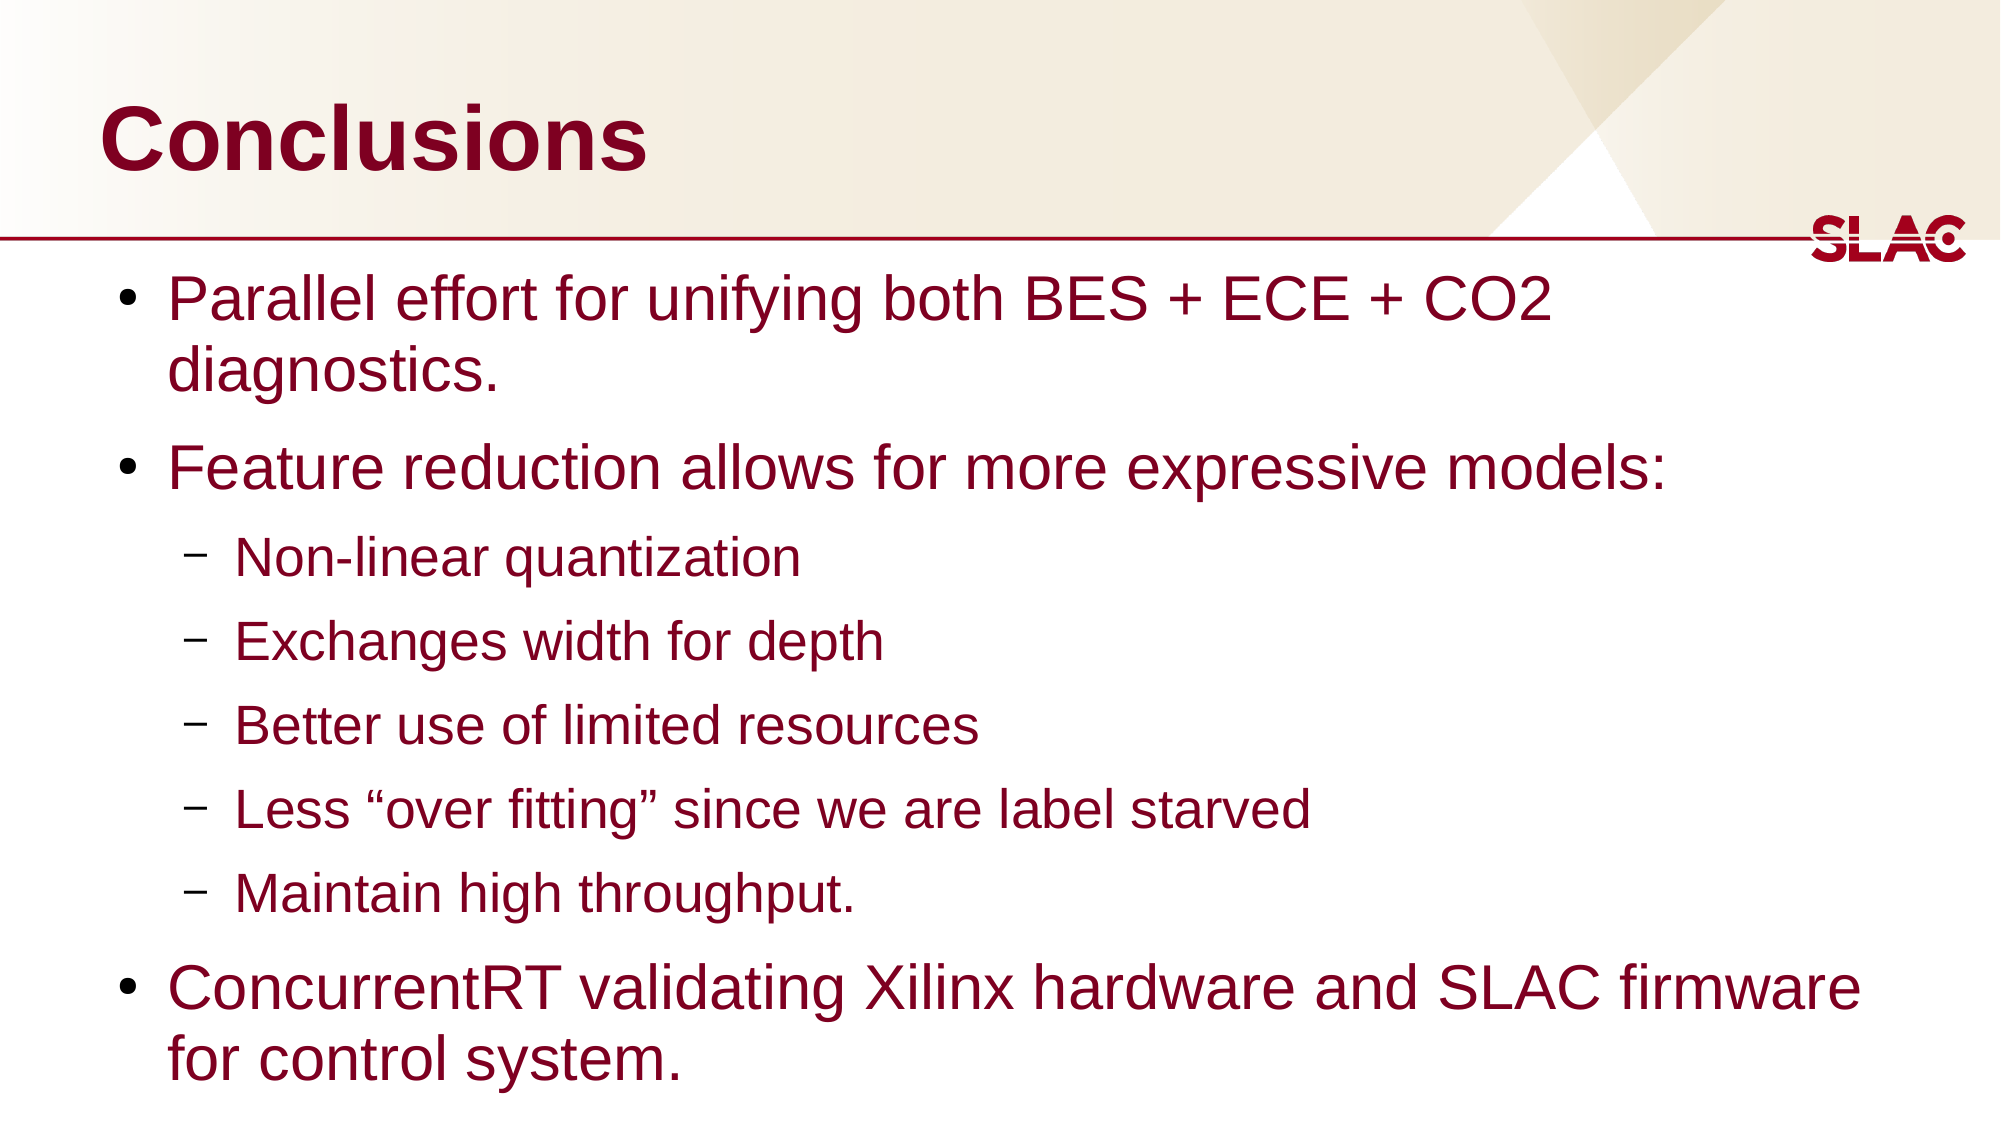

# Conclusions
Parallel effort for unifying both BES + ECE + CO2 diagnostics.
Feature reduction allows for more expressive models:
Non-linear quantization
Exchanges width for depth
Better use of limited resources
Less “over fitting” since we are label starved
Maintain high throughput.
ConcurrentRT validating Xilinx hardware and SLAC firmware for control system.